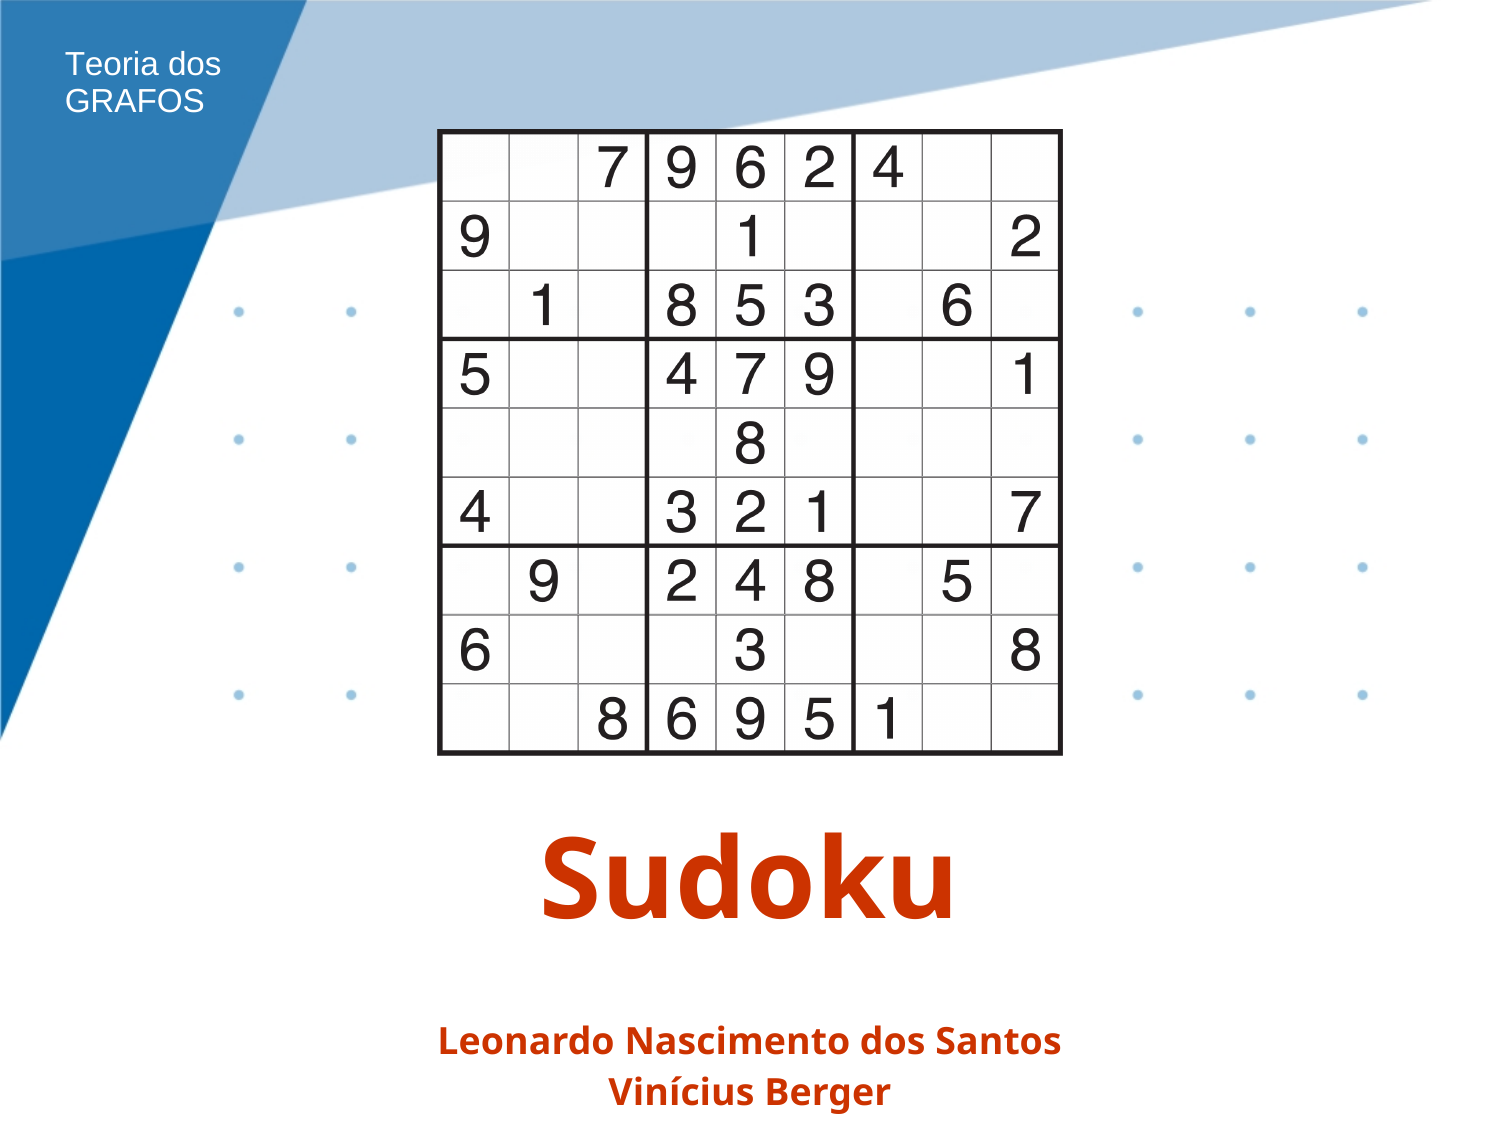

# Sudoku Leonardo Nascimento dos Santos Vinícius Berger